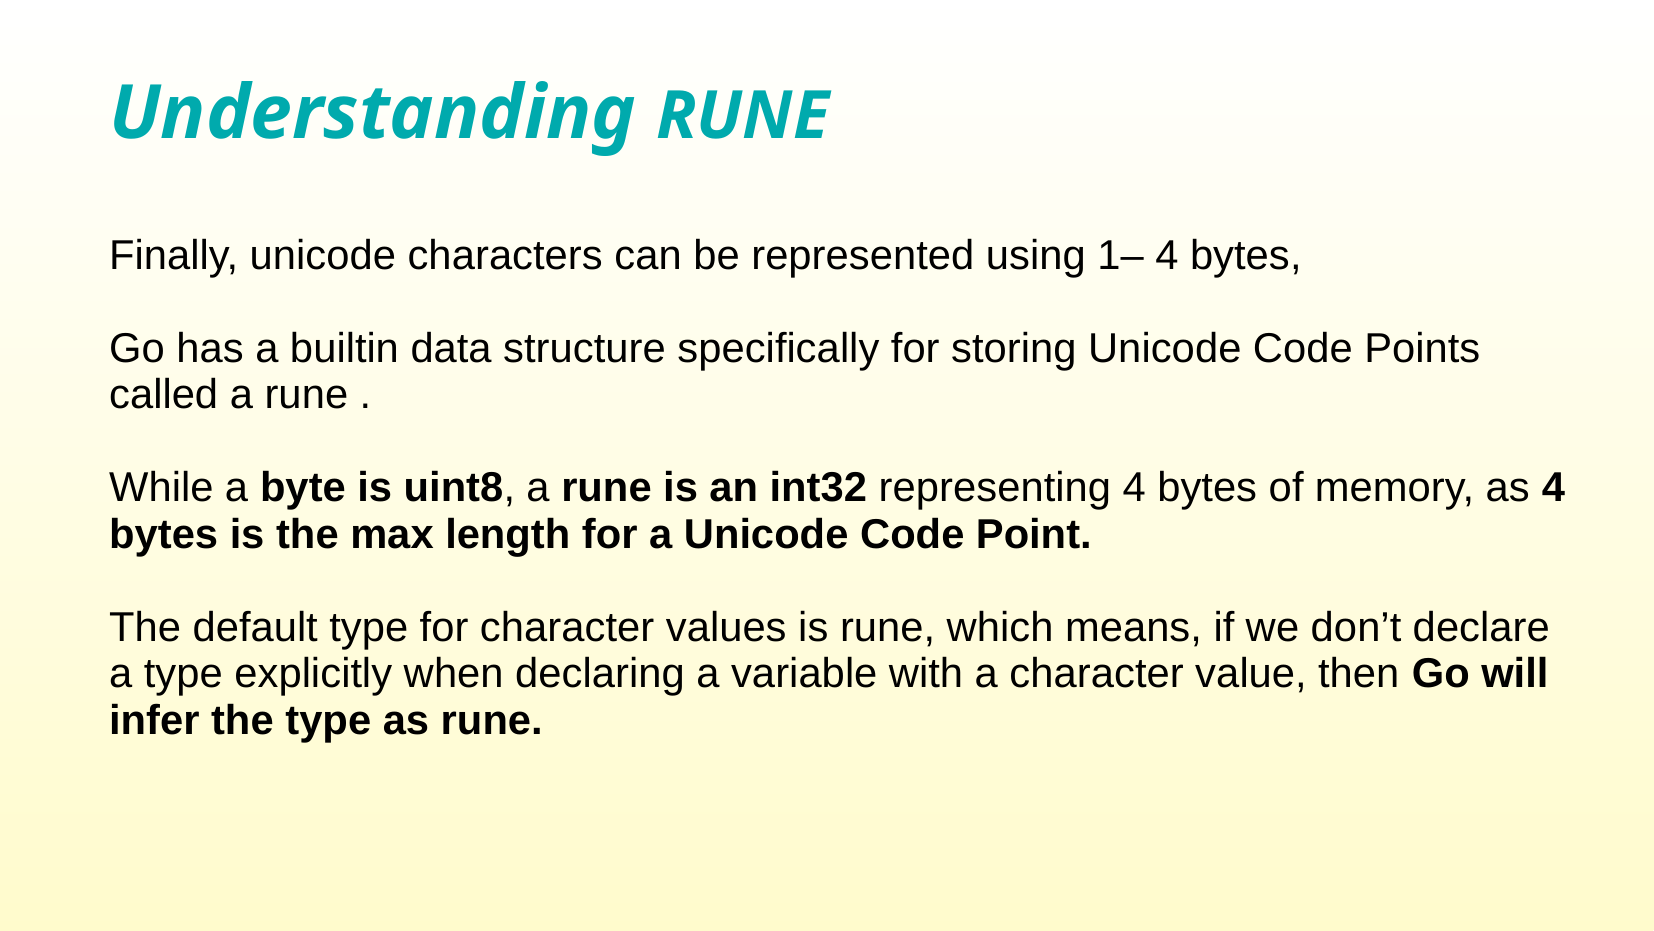

Understanding RUNE
Finally, unicode characters can be represented using 1– 4 bytes,
Go has a builtin data structure specifically for storing Unicode Code Points called a rune .
While a byte is uint8, a rune is an int32 representing 4 bytes of memory, as 4 bytes is the max length for a Unicode Code Point.
The default type for character values is rune, which means, if we don’t declare a type explicitly when declaring a variable with a character value, then Go will infer the type as rune.